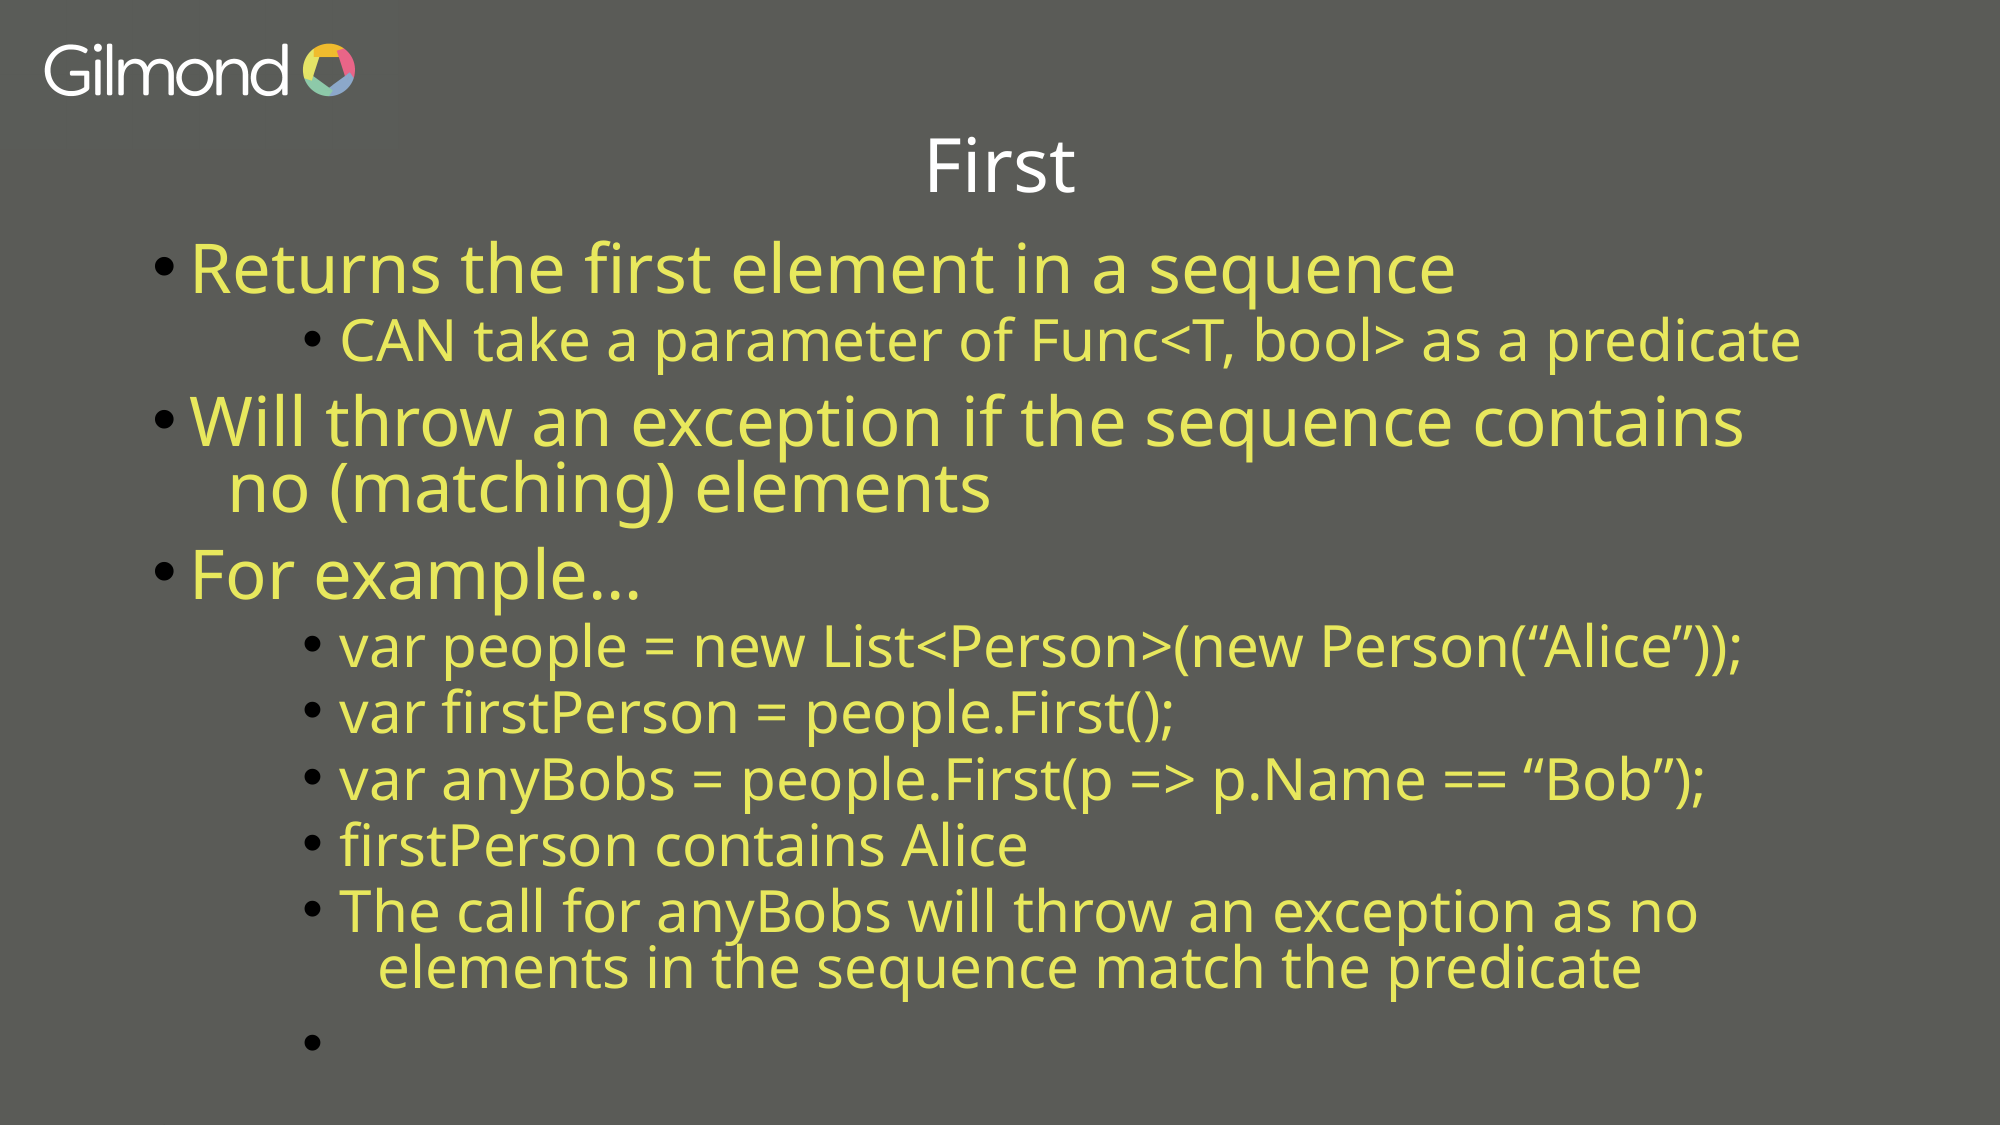

# First
Returns the first element in a sequence
CAN take a parameter of Func<T, bool> as a predicate
Will throw an exception if the sequence contains no (matching) elements
For example…
var people = new List<Person>(new Person(“Alice”));
var firstPerson = people.First();
var anyBobs = people.First(p => p.Name == “Bob”);
firstPerson contains Alice
The call for anyBobs will throw an exception as no elements in the sequence match the predicate